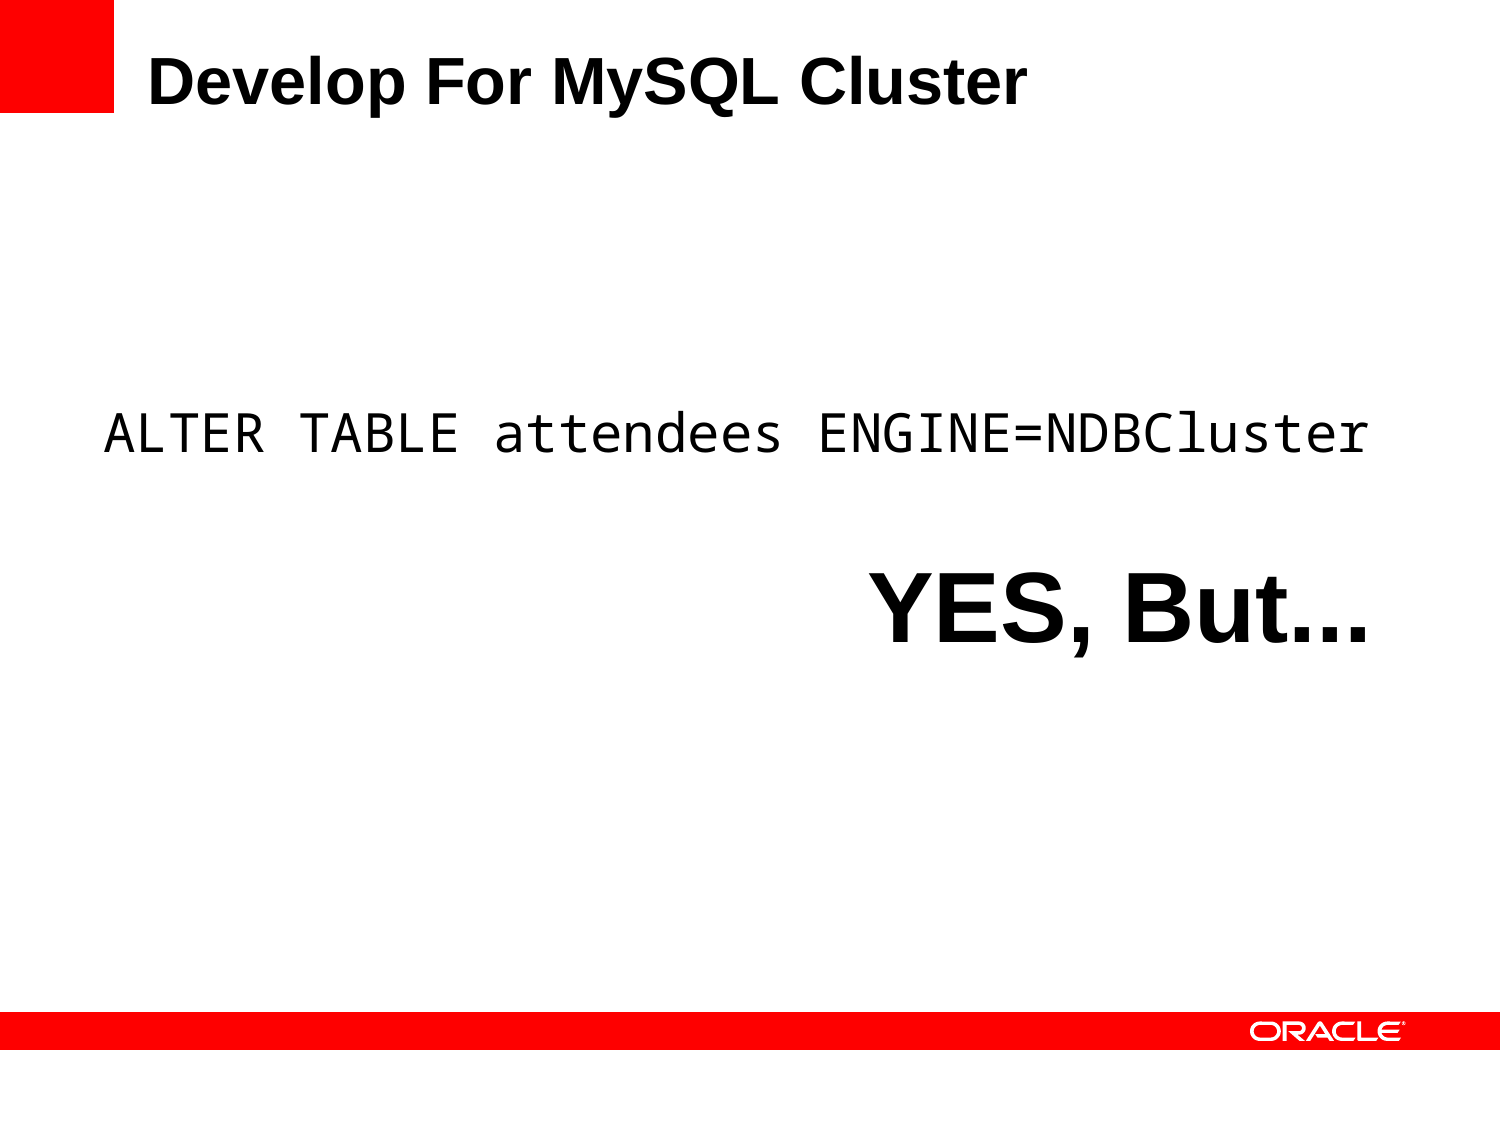

# Develop For MySQL Cluster
ALTER TABLE attendees ENGINE=NDBCluster
YES, But...